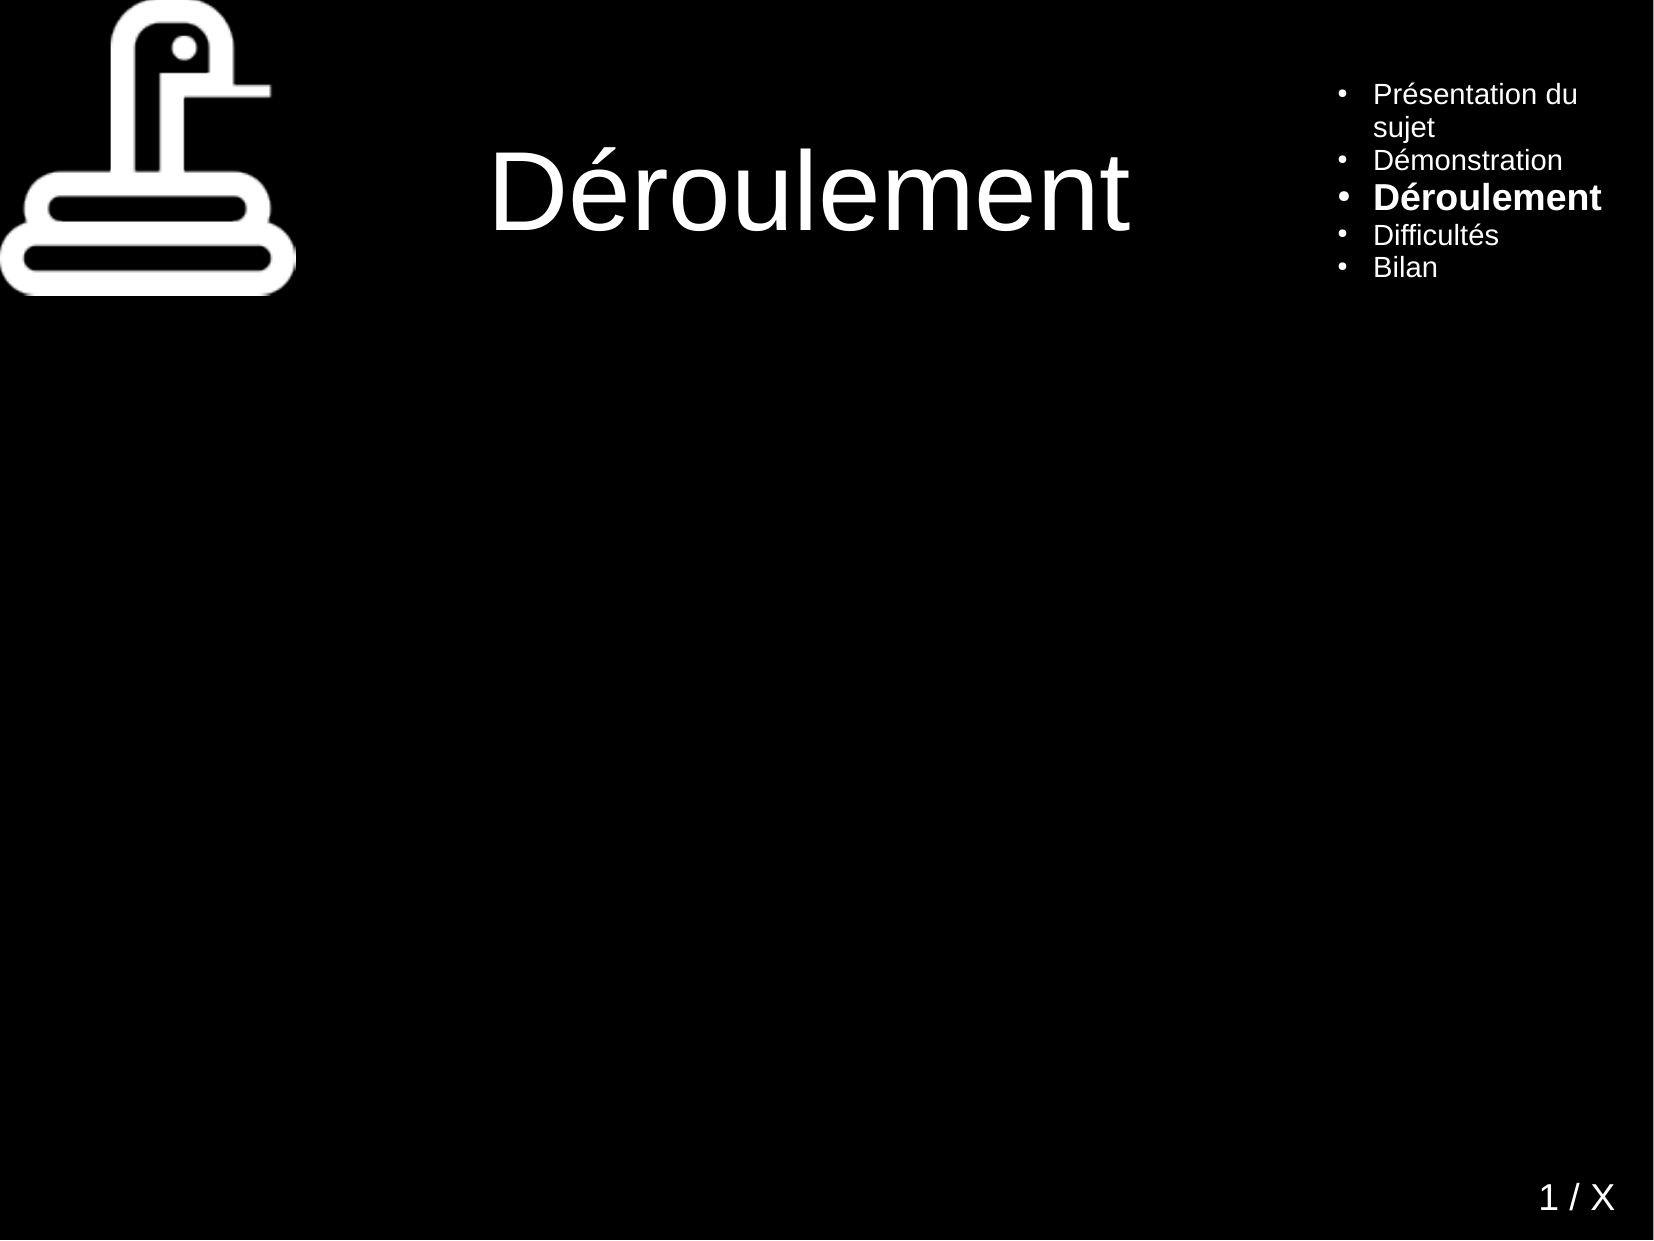

Présentation du sujet
Démonstration
Déroulement
Difficultés
Bilan
# Déroulement
1 / X